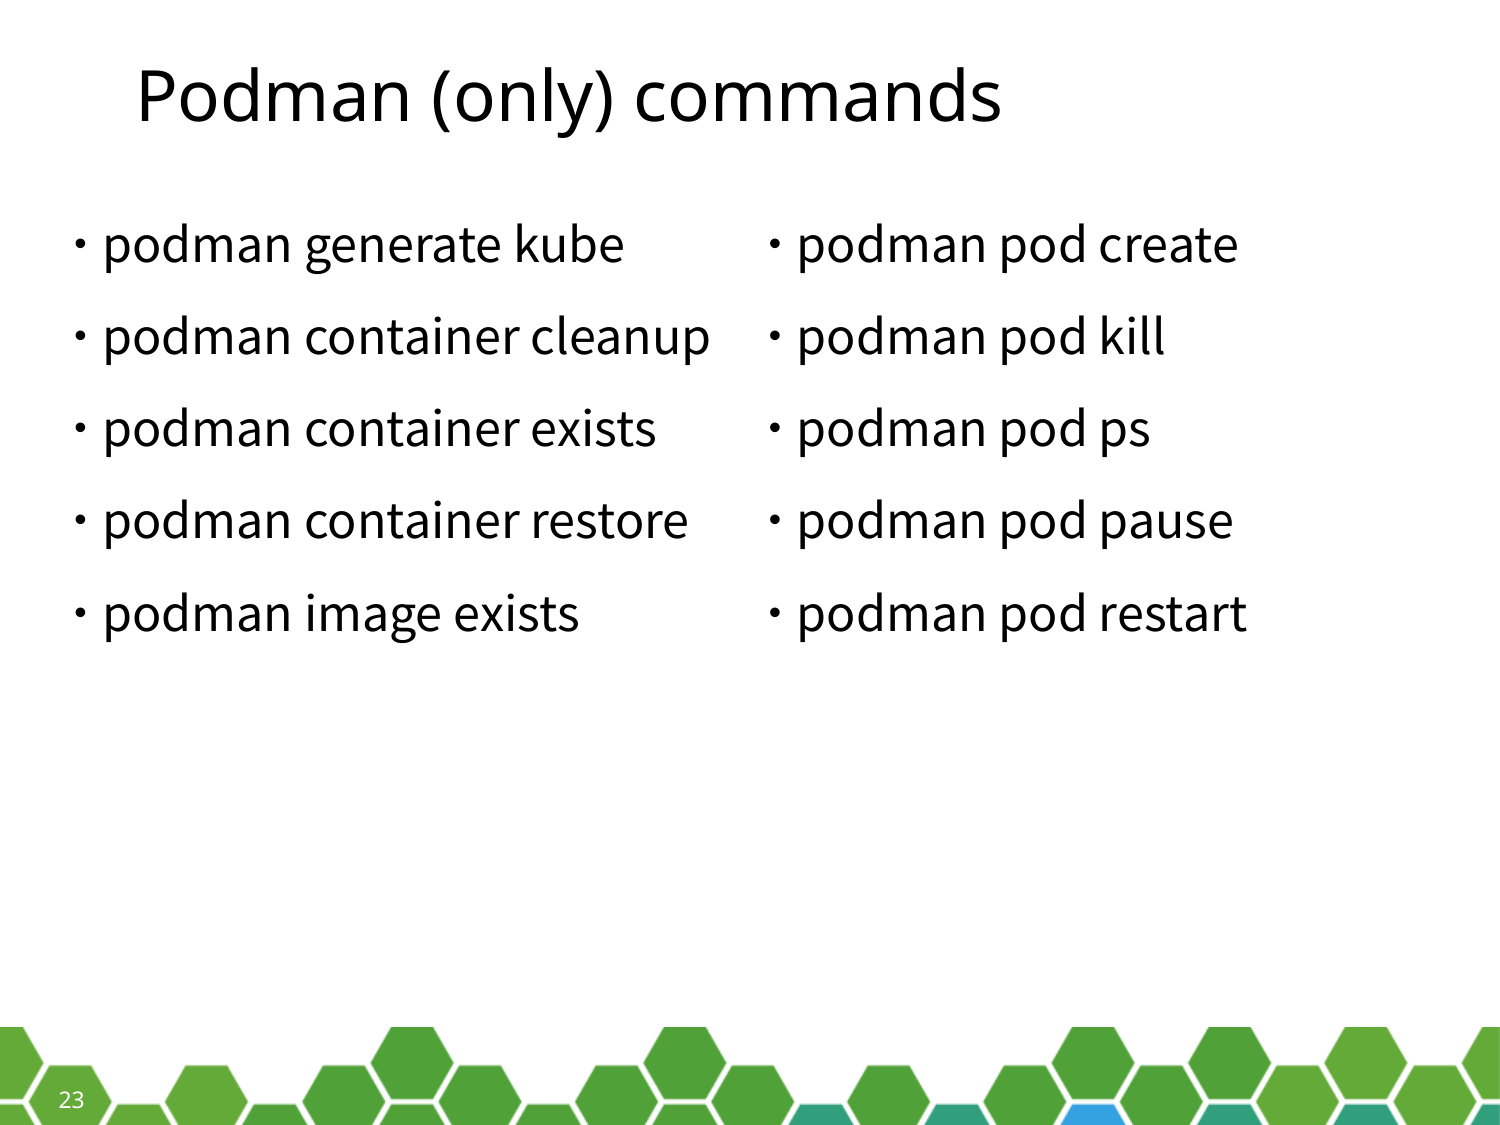

# Podman (only) commands
podman generate kube
podman container cleanup
podman container exists
podman container restore
podman image exists
podman pod create
podman pod kill
podman pod ps
podman pod pause
podman pod restart